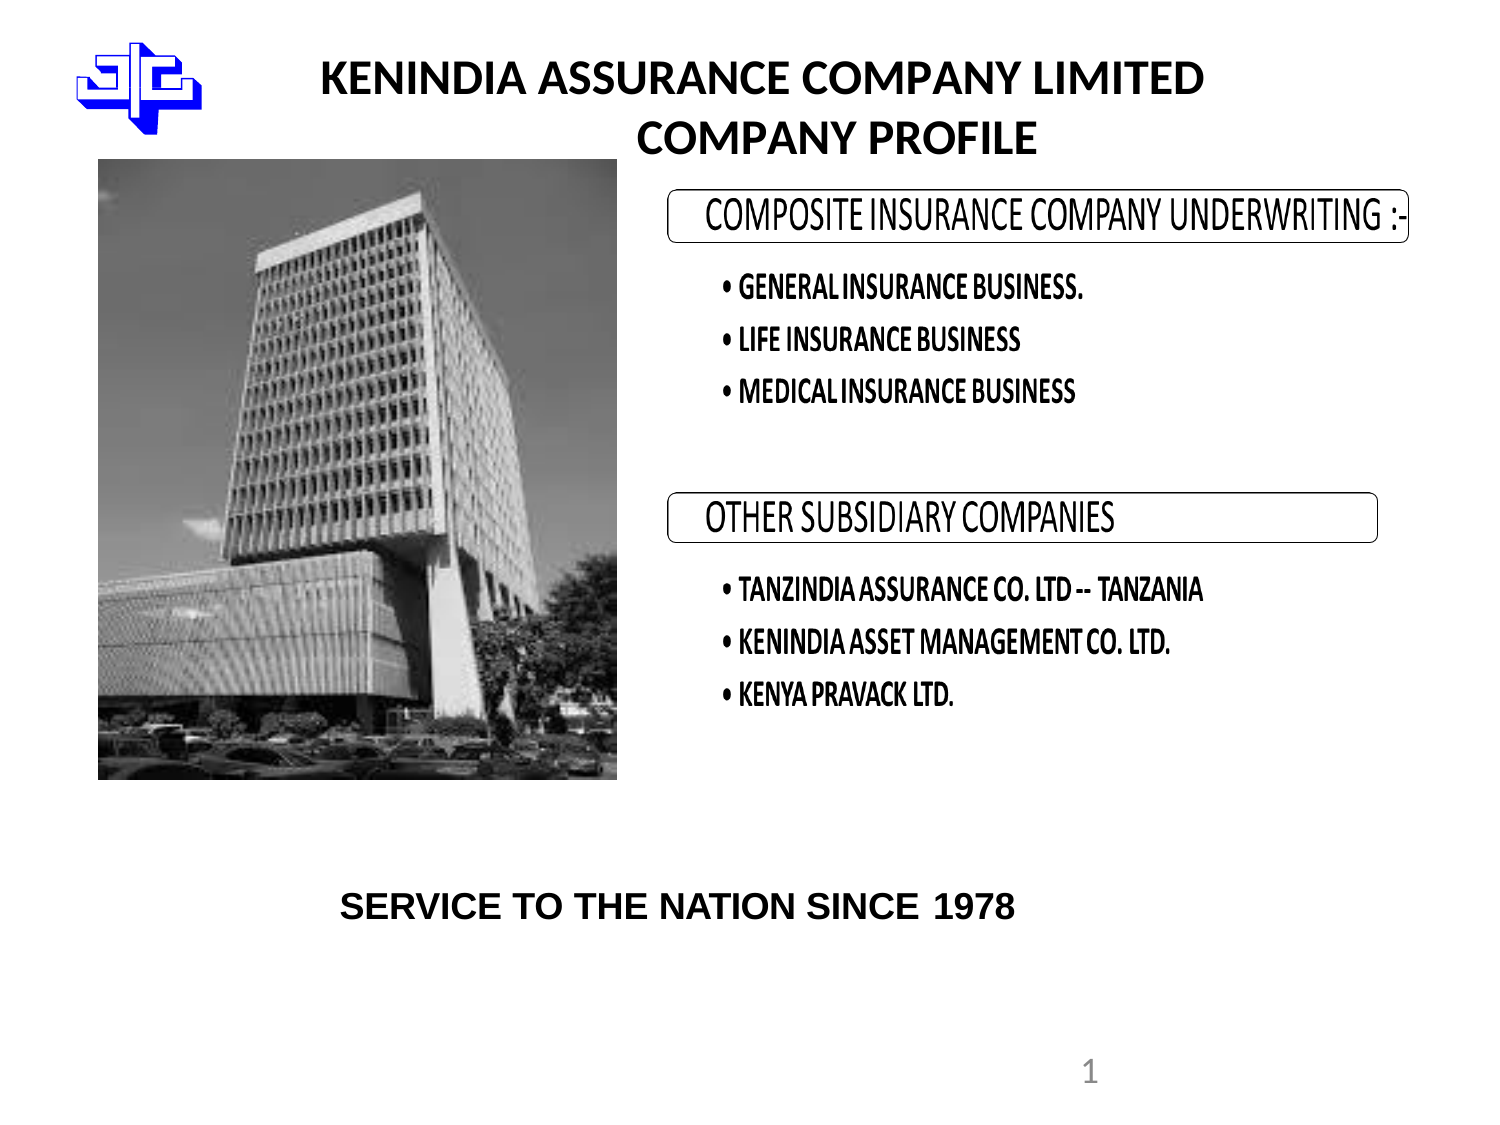

# KENINDIA ASSURANCE COMPANY LIMITED COMPANY PROFILE
SERVICE TO THE NATION SINCE 1978